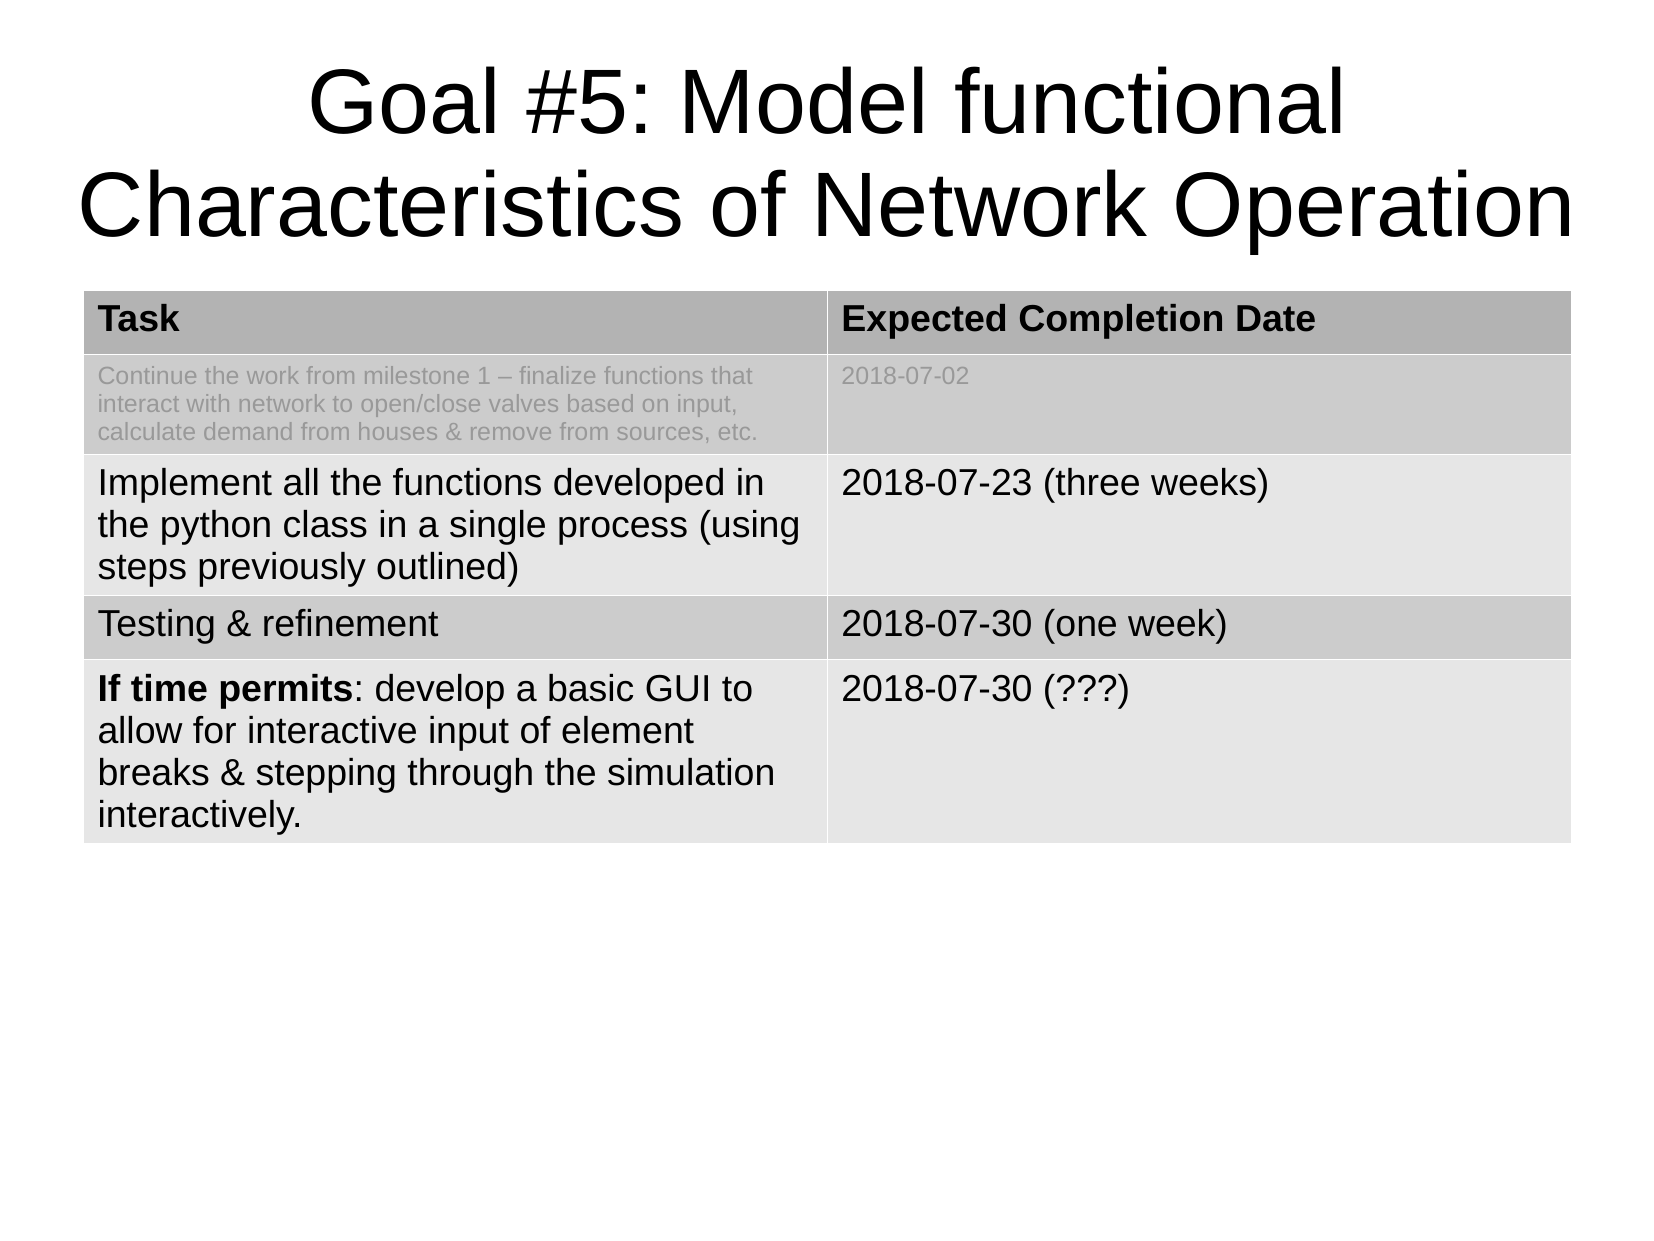

# Goal #5: Model functional Characteristics of Network Operation
| Task | Expected Completion Date |
| --- | --- |
| Continue the work from milestone 1 – finalize functions that interact with network to open/close valves based on input, calculate demand from houses & remove from sources, etc. | 2018-07-02 |
| Implement all the functions developed in the python class in a single process (using steps previously outlined) | 2018-07-23 (three weeks) |
| Testing & refinement | 2018-07-30 (one week) |
| If time permits: develop a basic GUI to allow for interactive input of element breaks & stepping through the simulation interactively. | 2018-07-30 (???) |